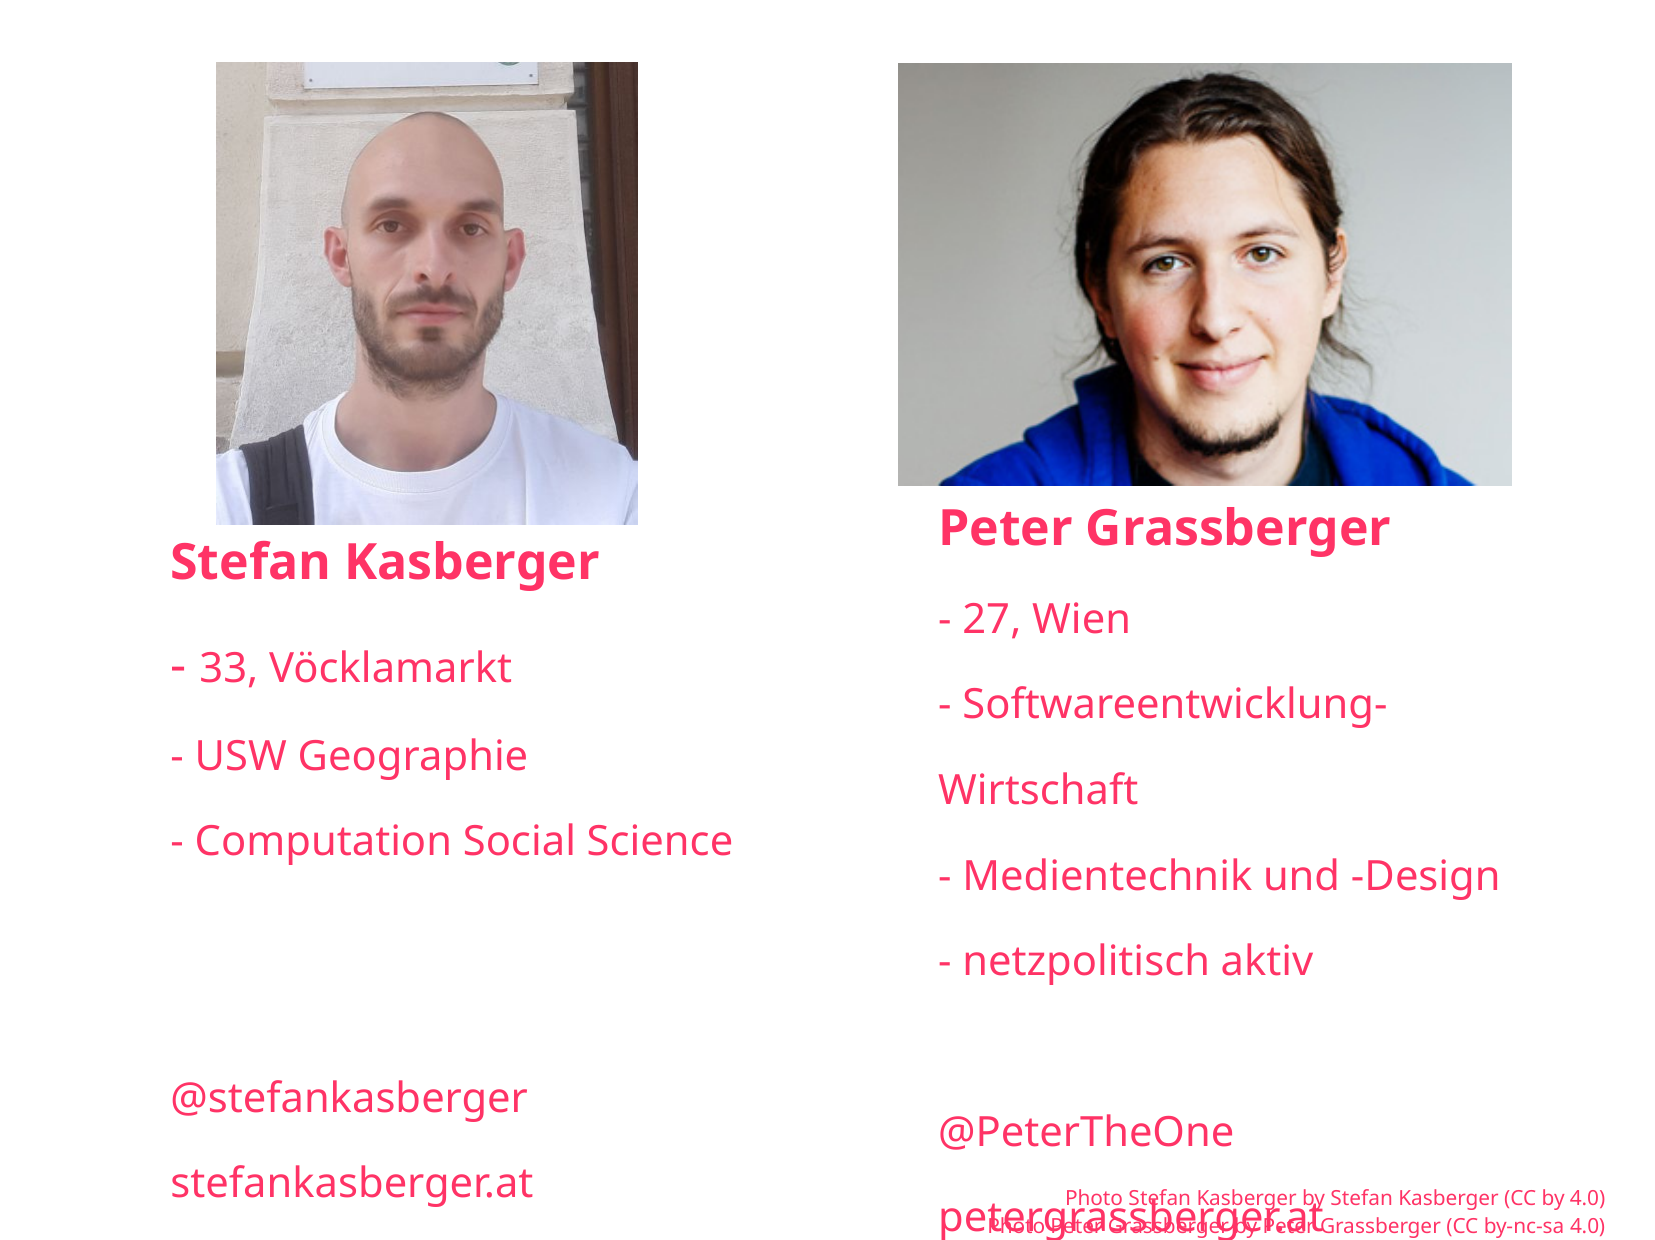

Peter Grassberger
- 27, Wien
- Softwareentwicklung-Wirtschaft
- Medientechnik und -Design
- netzpolitisch aktiv
@PeterTheOne
petergrassberger.at
# Stefan Kasberger - 33, Vöcklamarkt - USW Geographie - Computation Social Science @stefankasberger stefankasberger.at
Photo Stefan Kasberger by Stefan Kasberger (CC by 4.0)
Photo Peter Grassberger by Peter Grassberger (CC by-nc-sa 4.0)